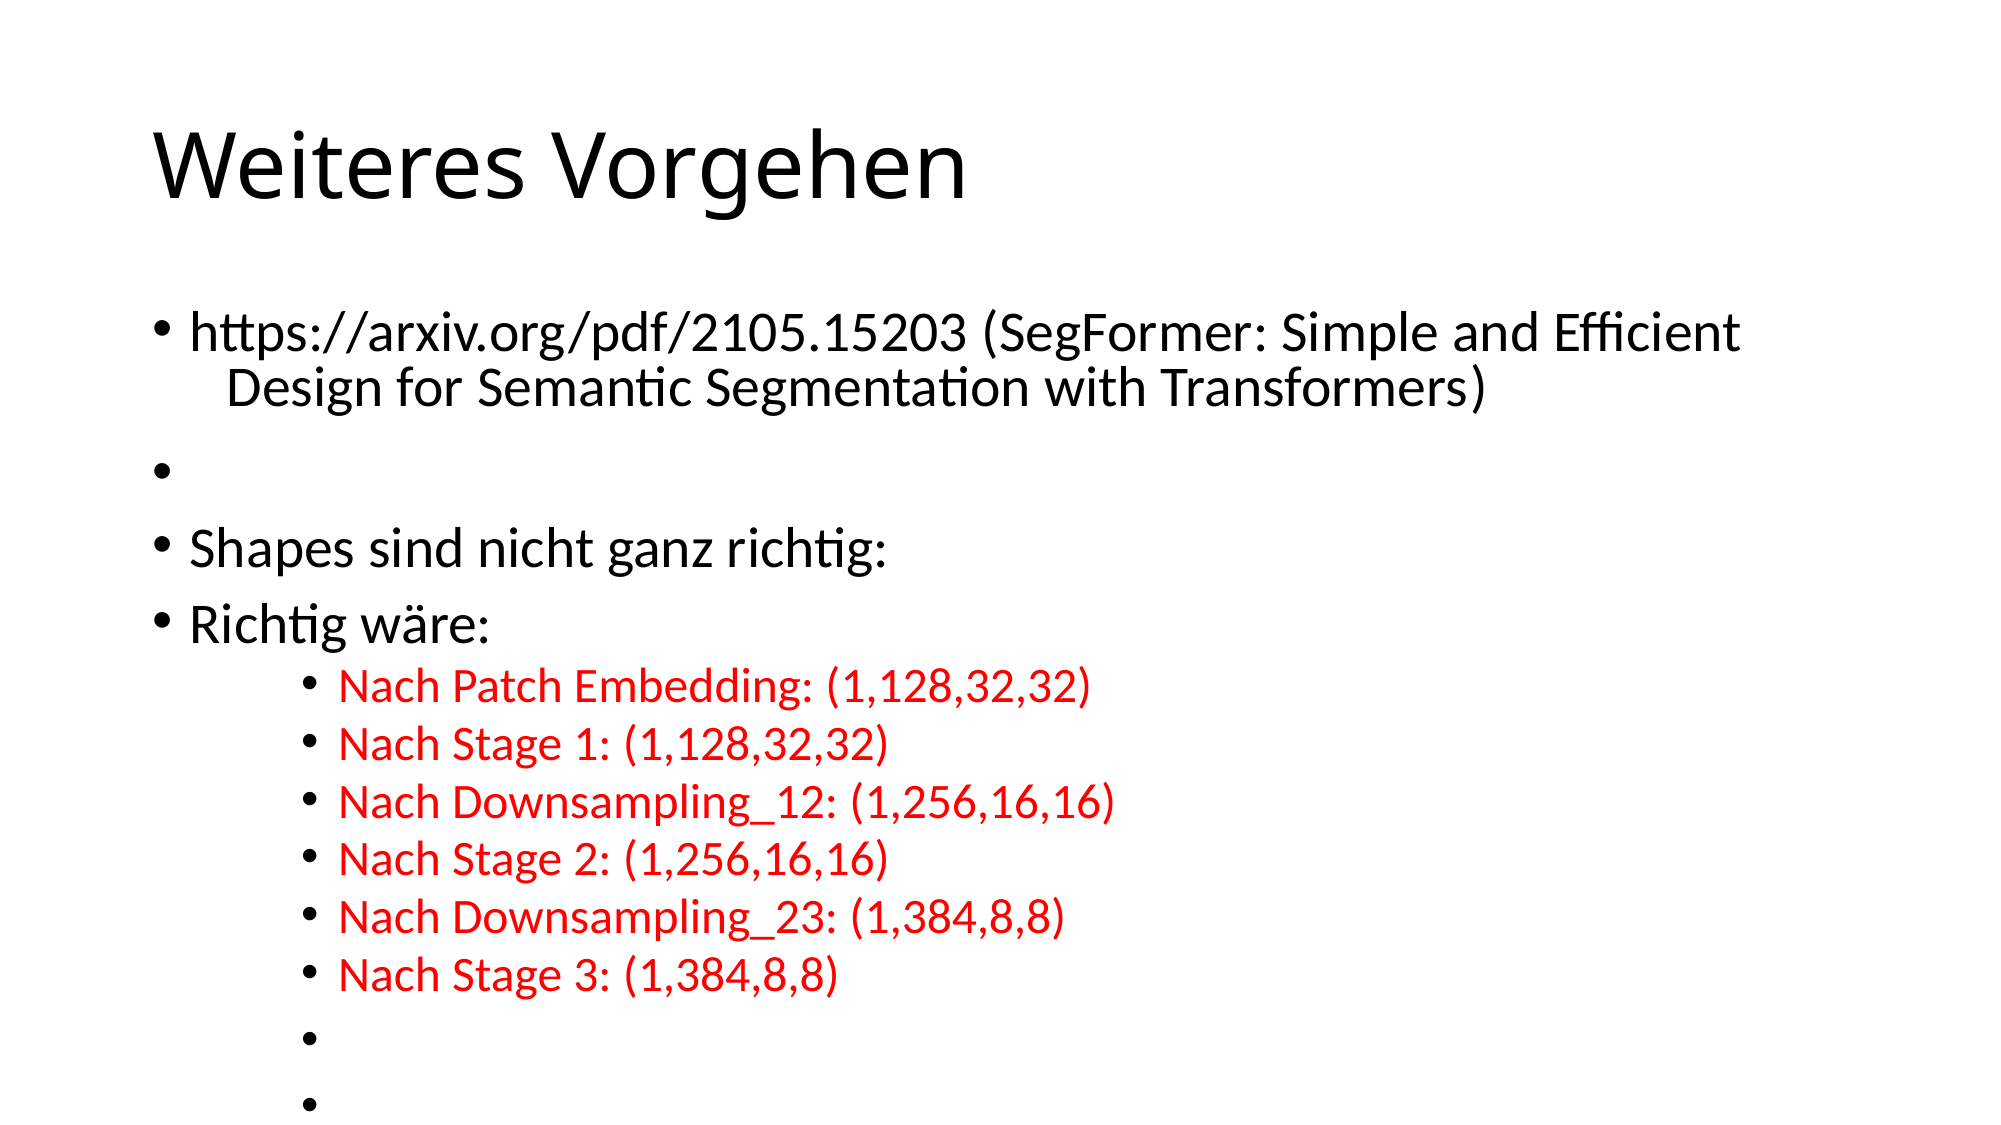

# Weiteres Vorgehen
https://arxiv.org/pdf/2105.15203 (SegFormer: Simple and Efficient Design for Semantic Segmentation with Transformers)
Shapes sind nicht ganz richtig:
Richtig wäre:
Nach Patch Embedding: (1,128,32,32)
Nach Stage 1: (1,128,32,32)
Nach Downsampling_12: (1,256,16,16)
Nach Stage 2: (1,256,16,16)
Nach Downsampling_23: (1,384,8,8)
Nach Stage 3: (1,384,8,8)